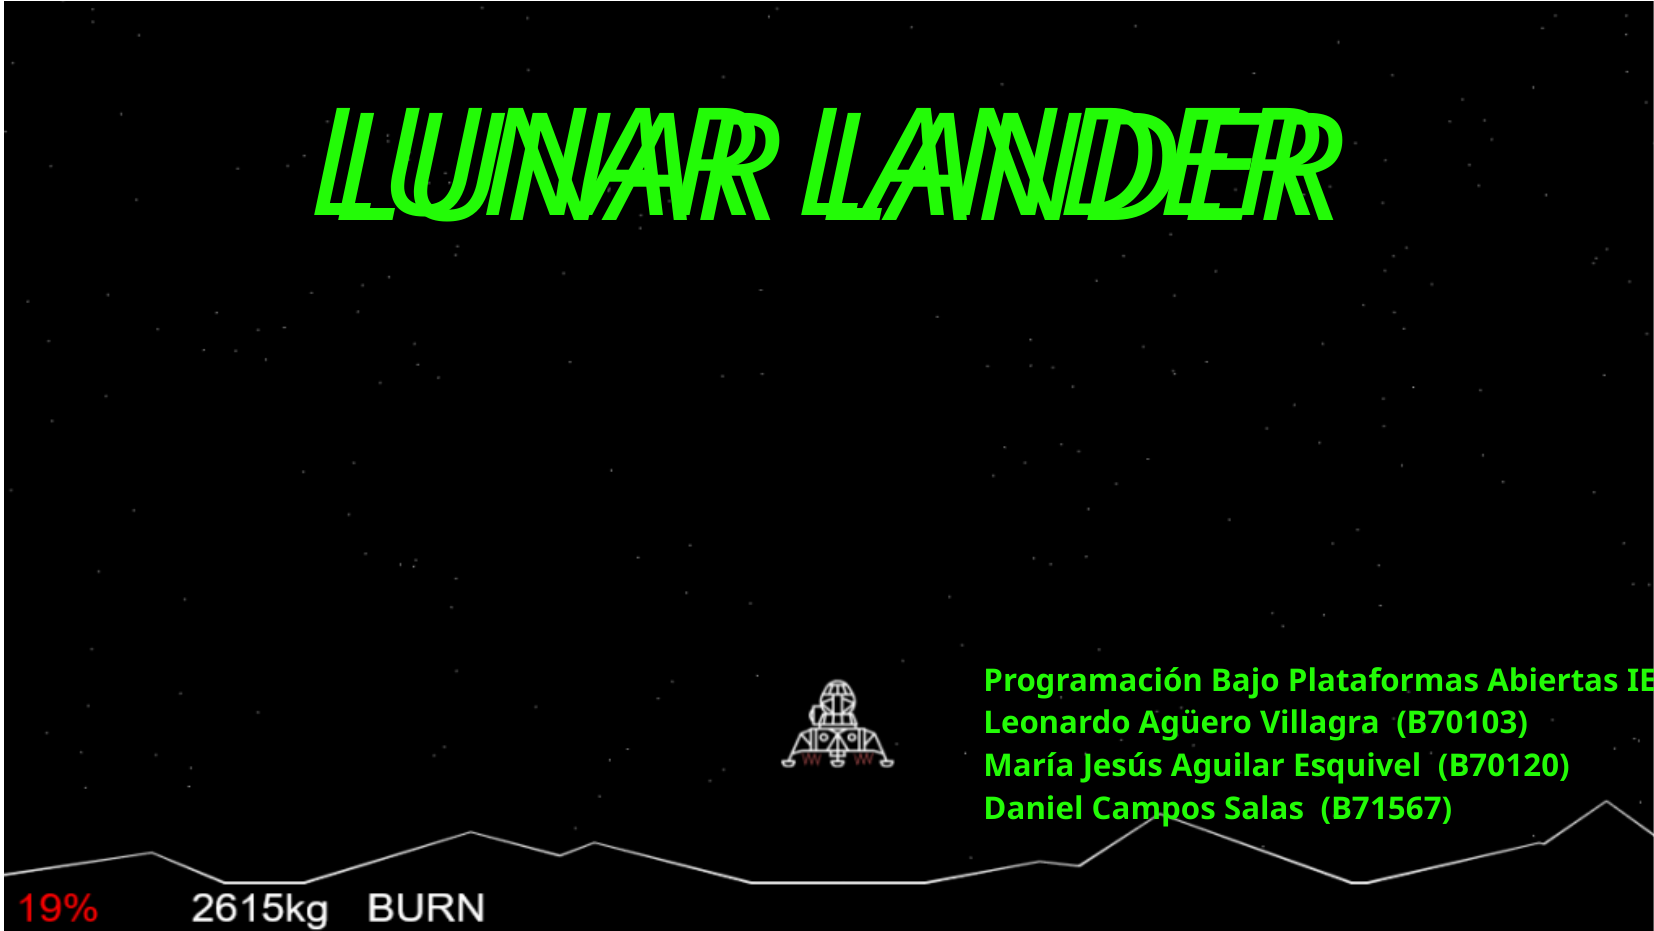

LUNAR LANDER
LUNAR LANDER
Programación Bajo Plataformas Abiertas IE-0117
Leonardo Agüero Villagra (B70103)
María Jesús Aguilar Esquivel (B70120)
Daniel Campos Salas (B71567)